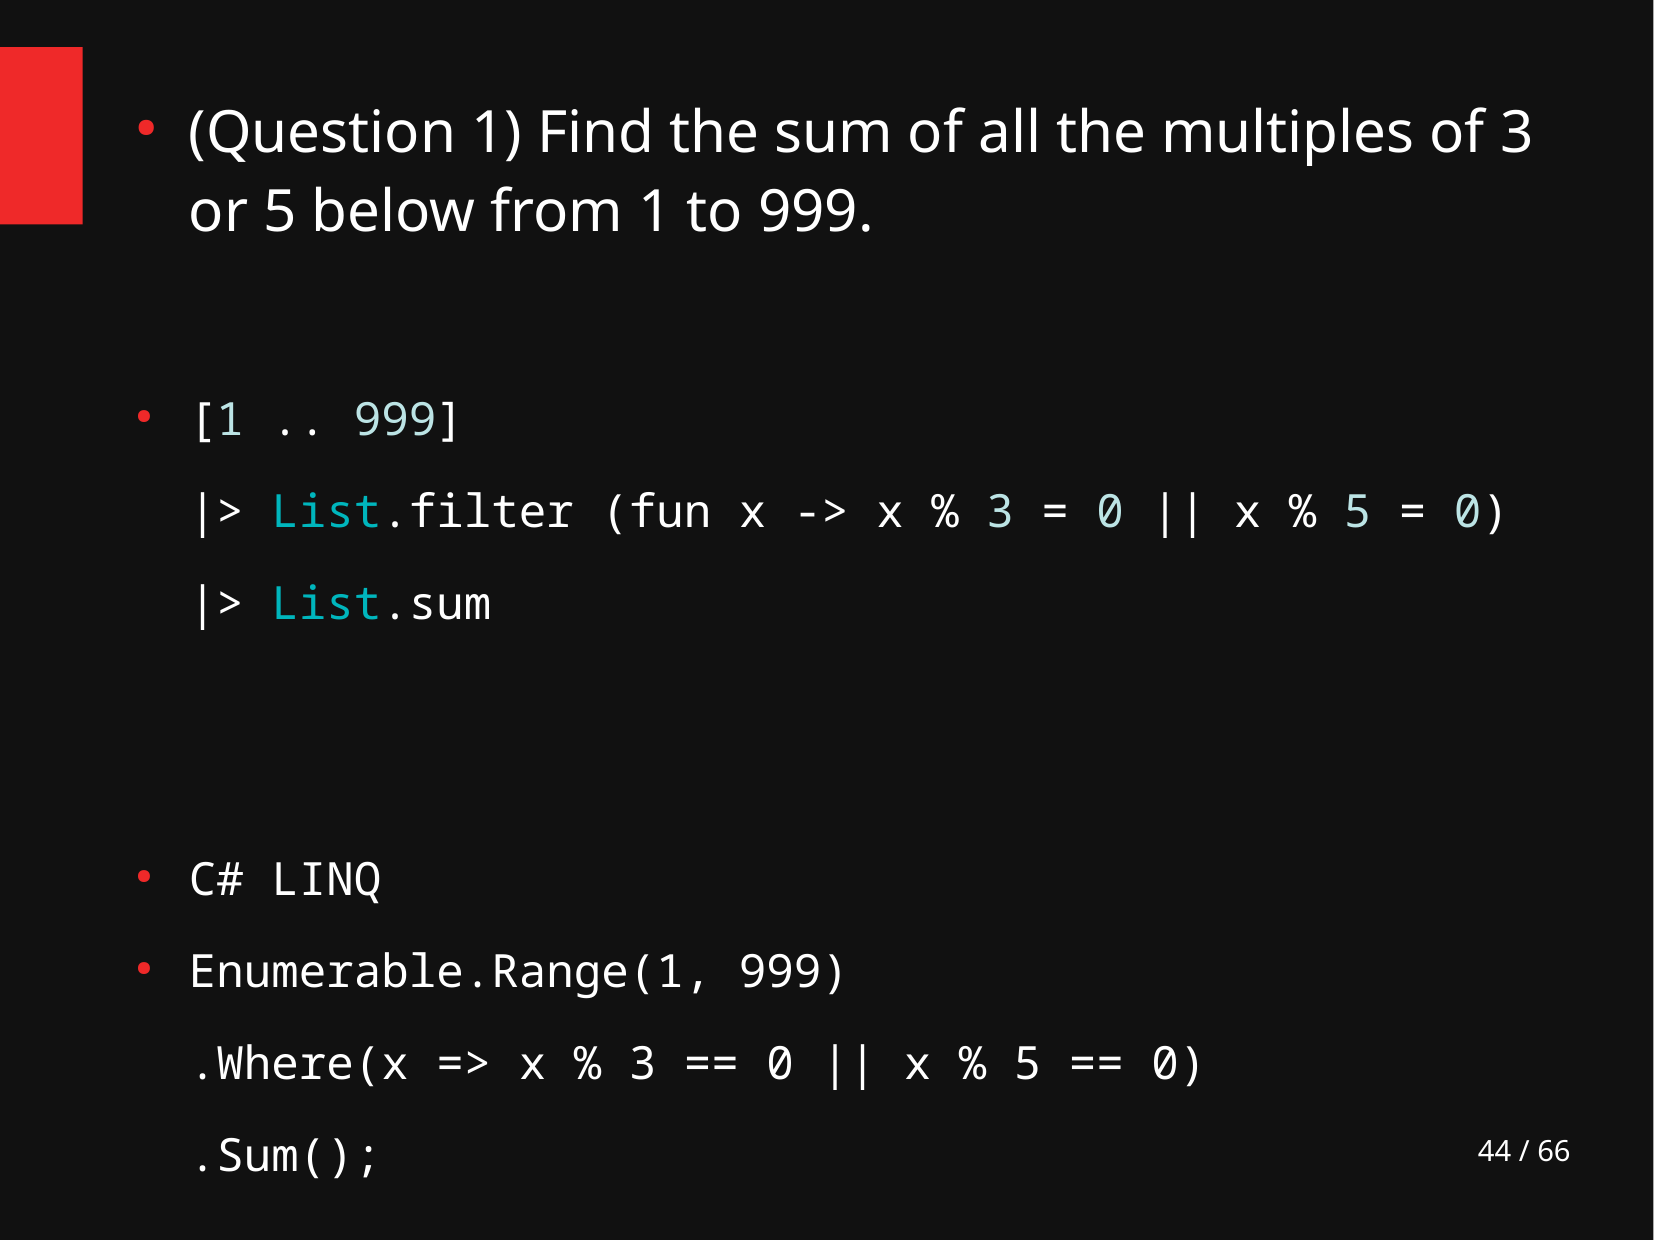

# (Question 1) Find the sum of all the multiples of 3 or 5 below from 1 to 999.
[1 .. 999]
|> List.filter (fun x -> x % 3 = 0 || x % 5 = 0)
|> List.sum
C# LINQ
Enumerable.Range(1, 999)
.Where(x => x % 3 == 0 || x % 5 == 0)
.Sum();
44